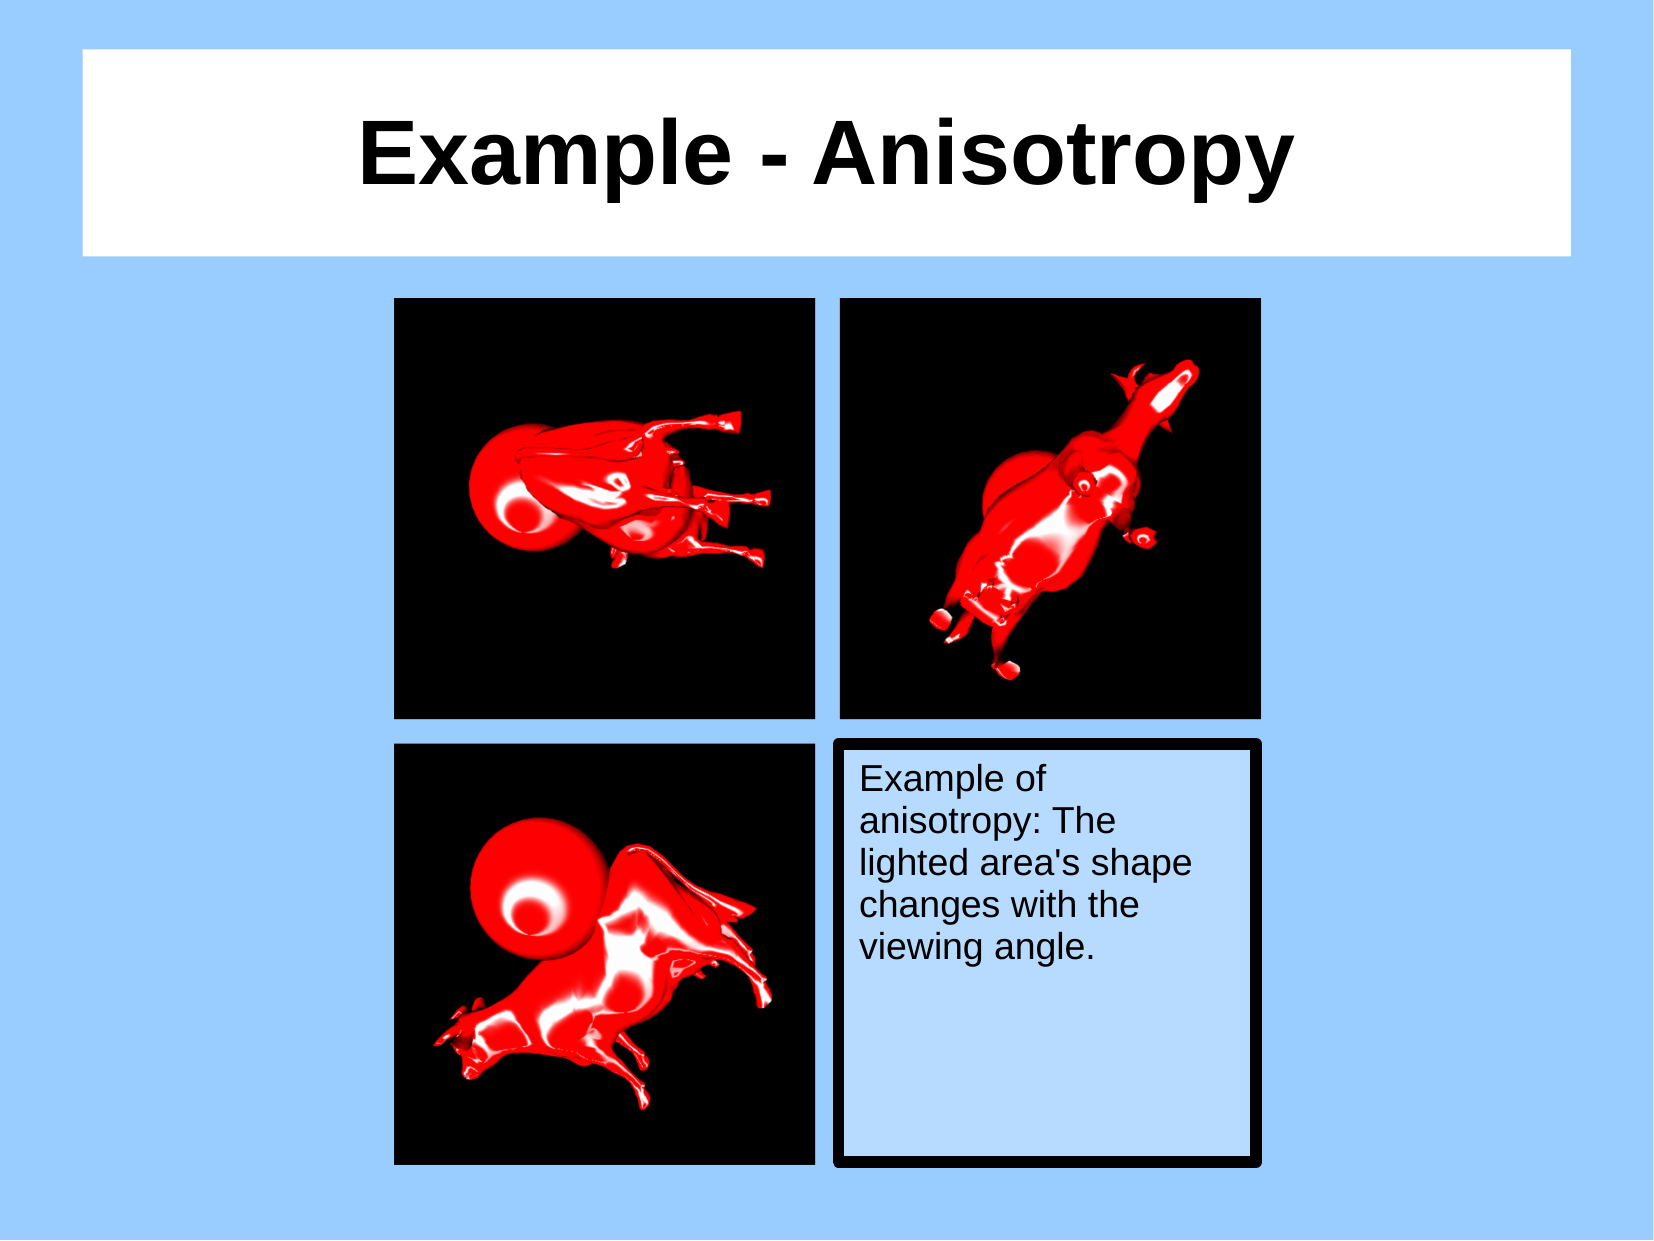

# Example - Anisotropy
Example of anisotropy: The lighted area's shape changes with the viewing angle.